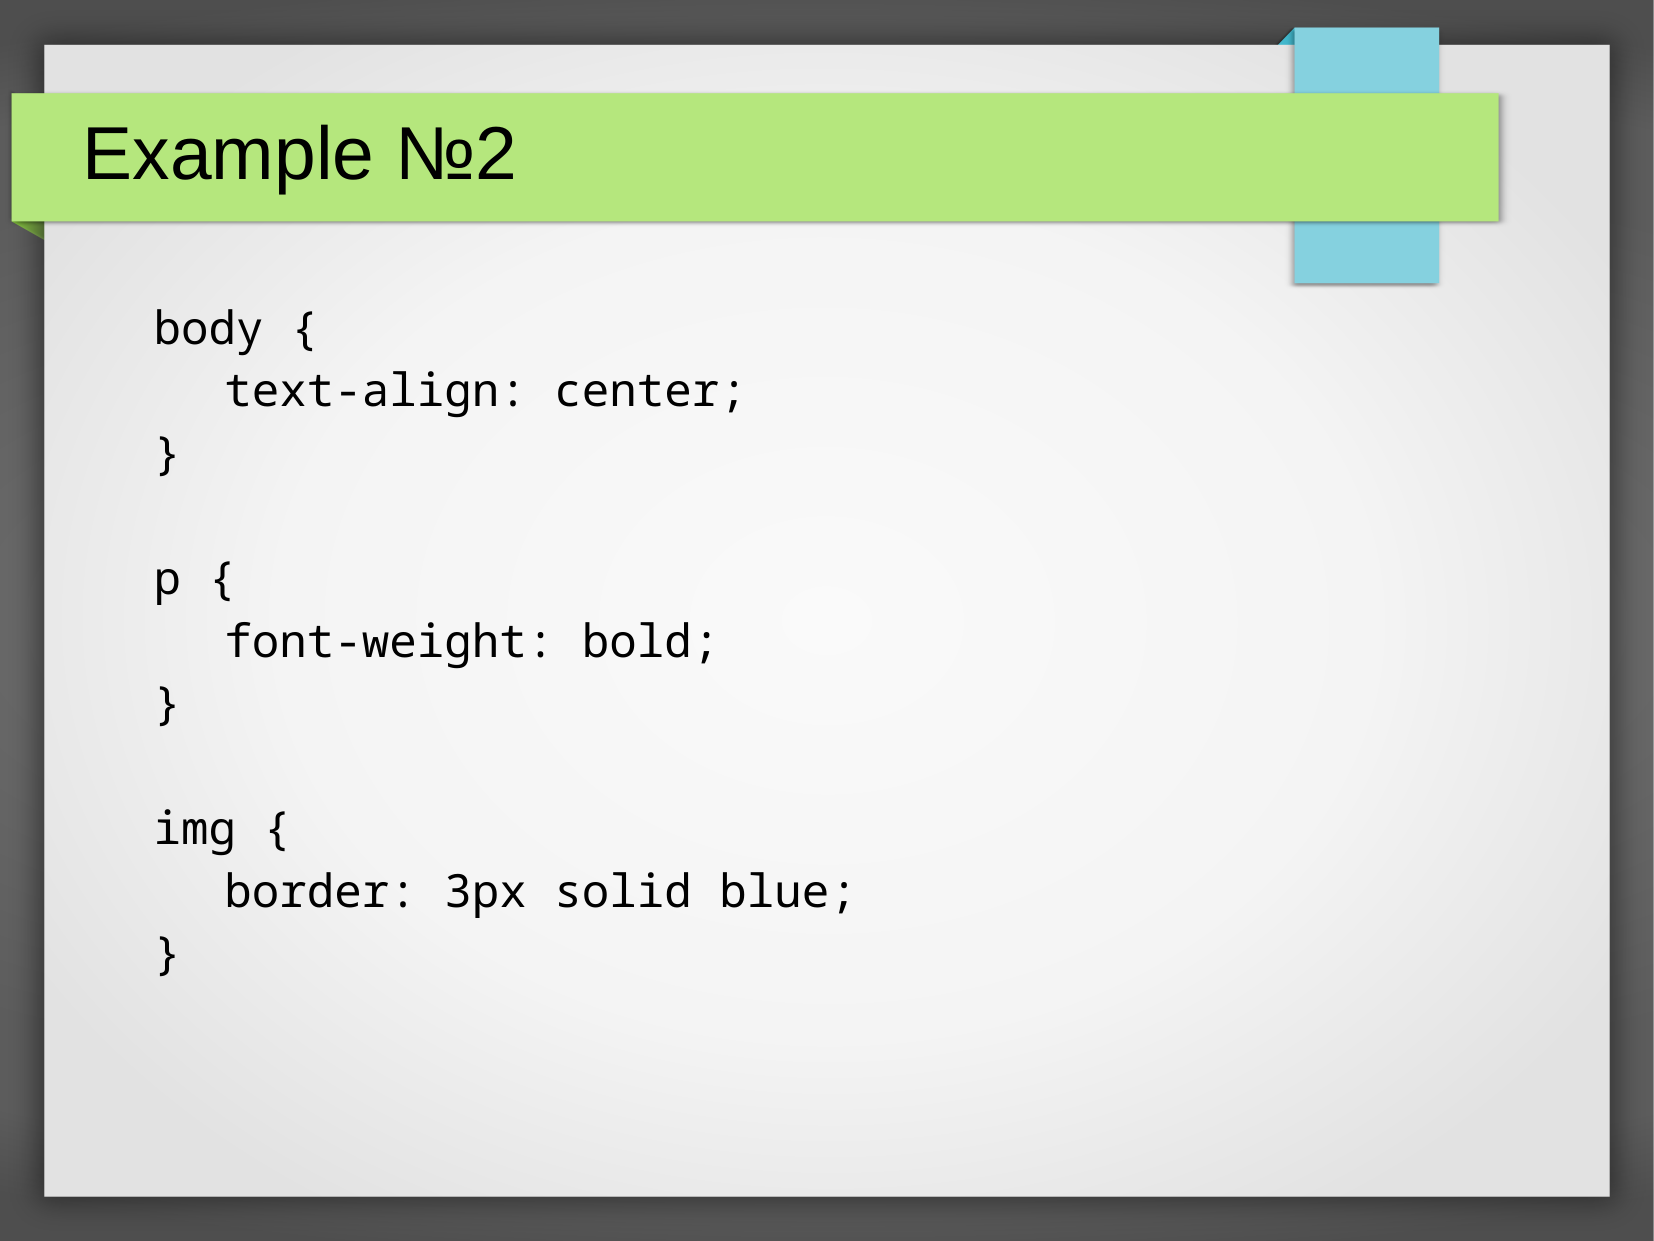

# Example №2
body {
text-align: center;
}
p {
font-weight: bold;
}
img {
border: 3px solid blue;
}